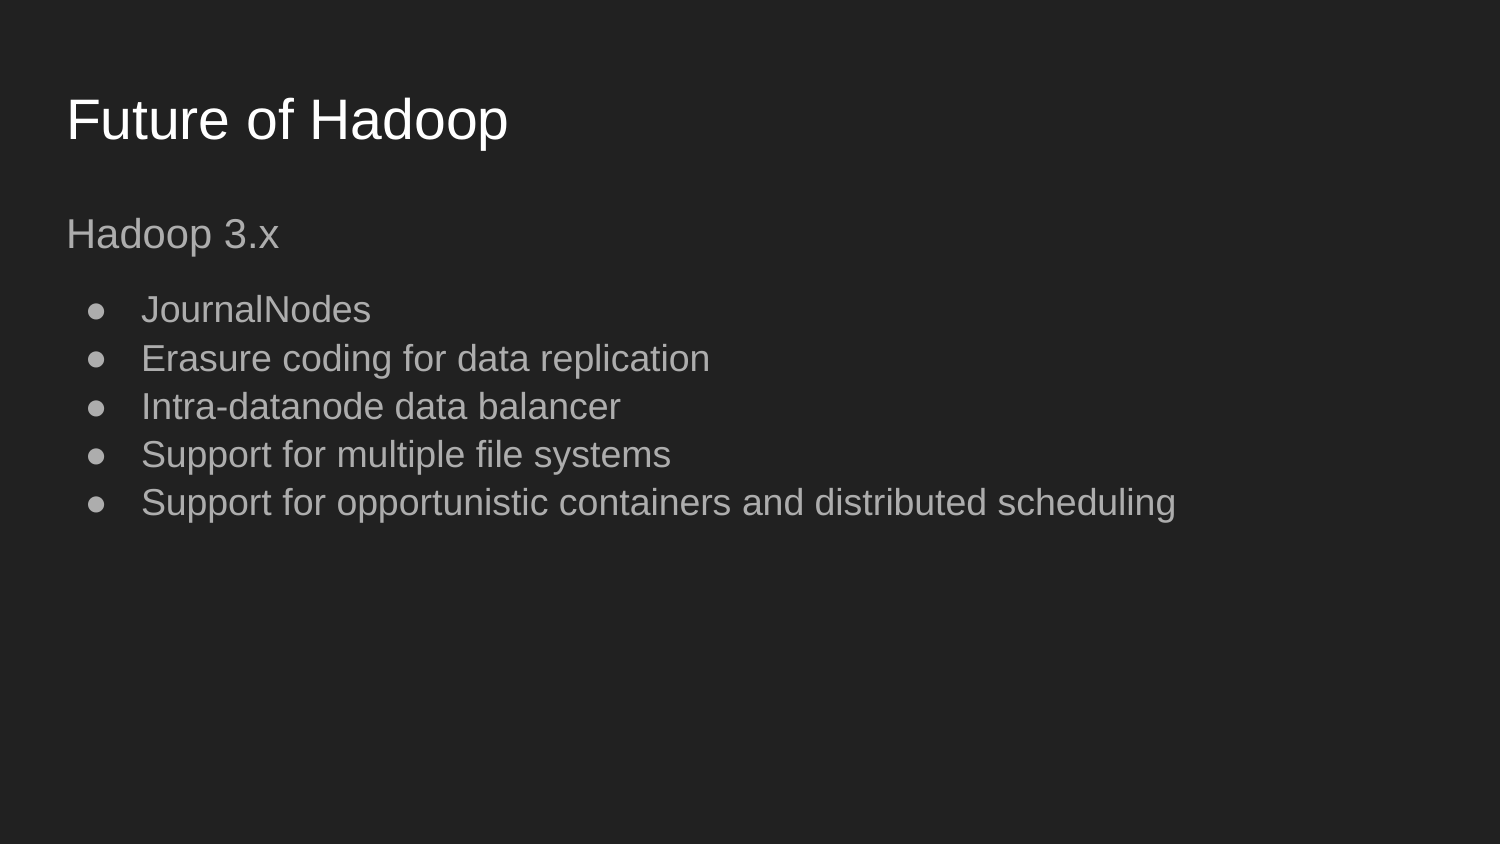

# Future of Hadoop
Hadoop 3.x
JournalNodes
Erasure coding for data replication
Intra-datanode data balancer
Support for multiple file systems
Support for opportunistic containers and distributed scheduling